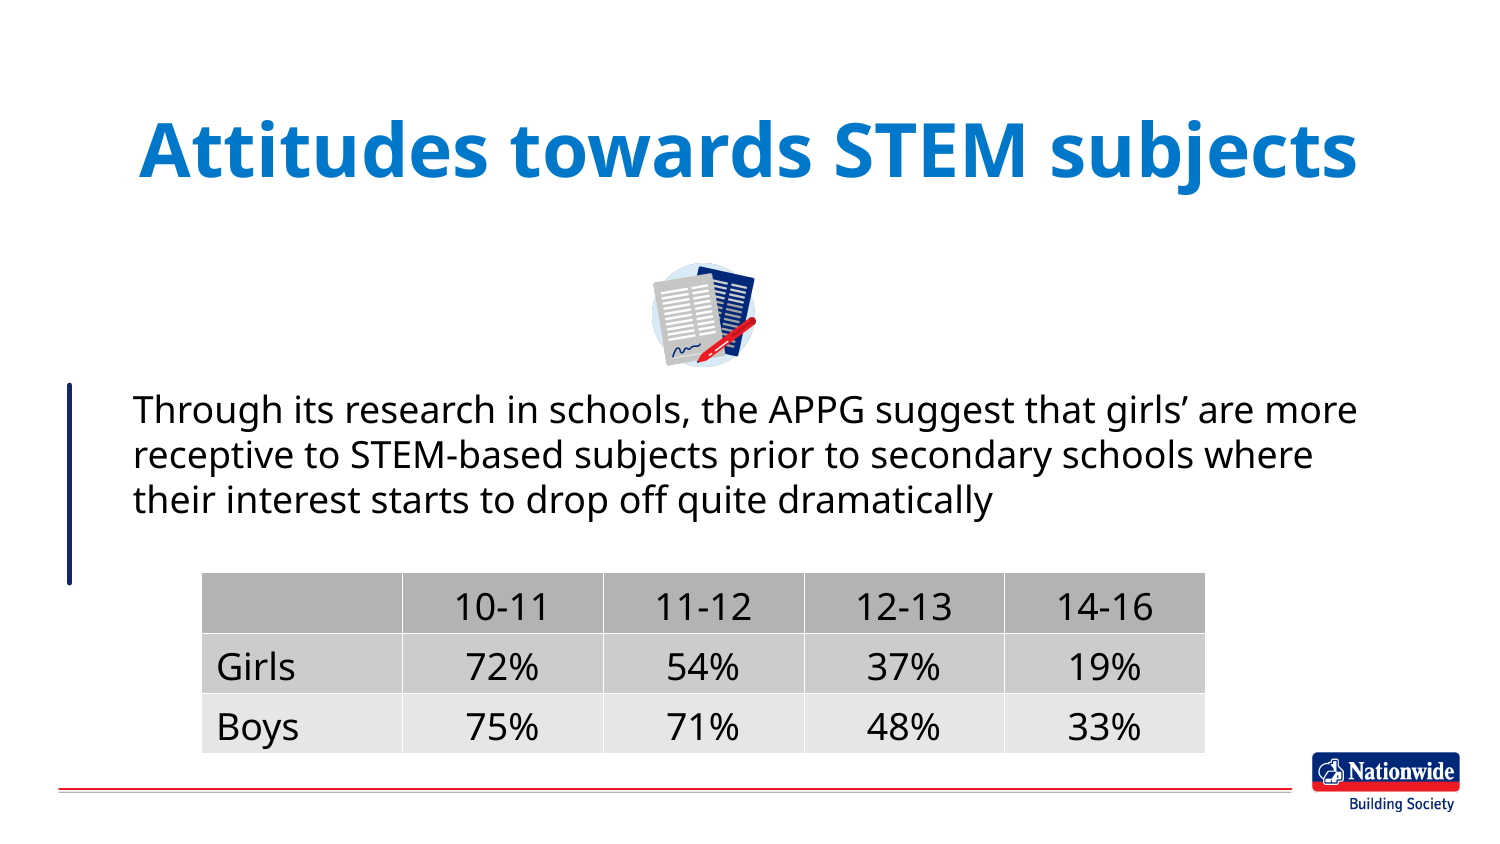

# Attitudes towards STEM subjects
Through its research in schools, the APPG suggest that girls’ are more receptive to STEM-based subjects prior to secondary schools where their interest starts to drop off quite dramatically
| | 10-11 | 11-12 | 12-13 | 14-16 |
| --- | --- | --- | --- | --- |
| Girls | 72% | 54% | 37% | 19% |
| Boys | 75% | 71% | 48% | 33% |